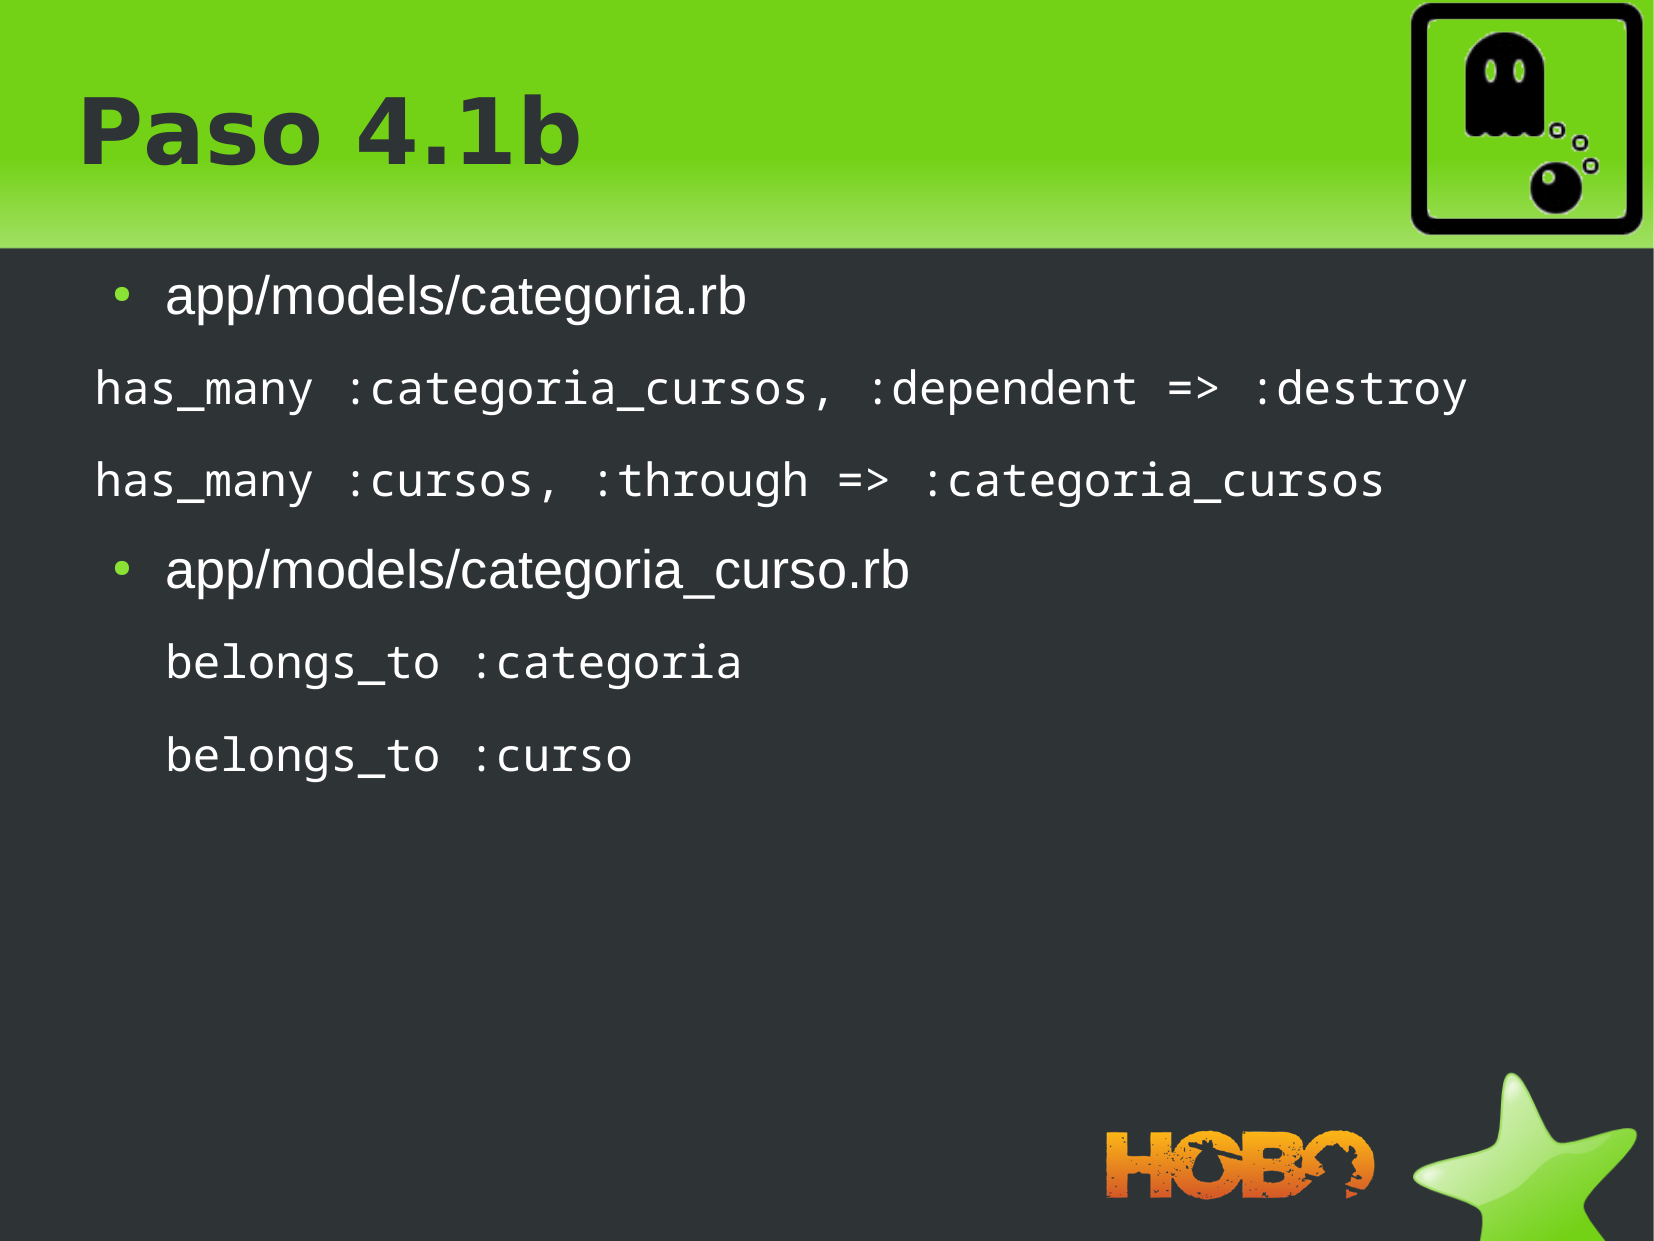

# Paso 4.1b
app/models/categoria.rb
has_many :categoria_cursos, :dependent => :destroy
has_many :cursos, :through => :categoria_cursos
app/models/categoria_curso.rb
belongs_to :categoria
belongs_to :curso